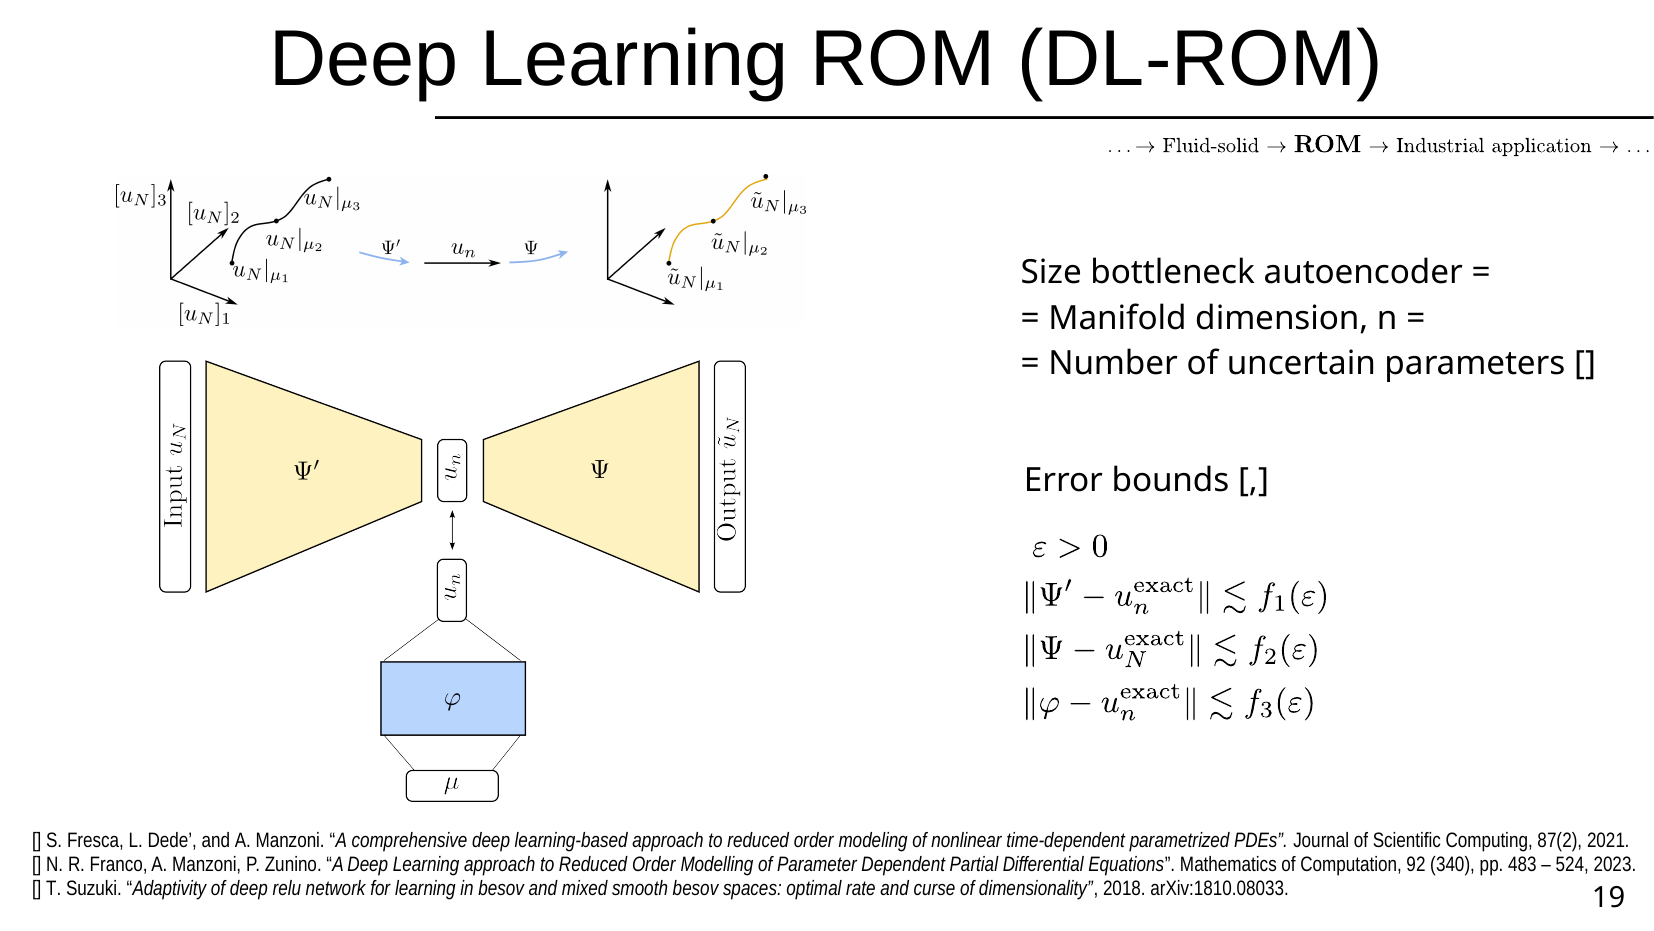

# Deep Learning ROM (DL-ROM)
Size bottleneck autoencoder =
= Manifold dimension, n =
= Number of uncertain parameters []
Error bounds [,]
[] S. Fresca, L. Dede’, and A. Manzoni. “A comprehensive deep learning-based approach to reduced order modeling of nonlinear time-dependent parametrized PDEs”. Journal of Scientific Computing, 87(2), 2021.
[] N. R. Franco, A. Manzoni, P. Zunino. “A Deep Learning approach to Reduced Order Modelling of Parameter Dependent Partial Differential Equations”. Mathematics of Computation, 92 (340), pp. 483 – 524, 2023.
[] T. Suzuki. “Adaptivity of deep relu network for learning in besov and mixed smooth besov spaces: optimal rate and curse of dimensionality”, 2018. arXiv:1810.08033.